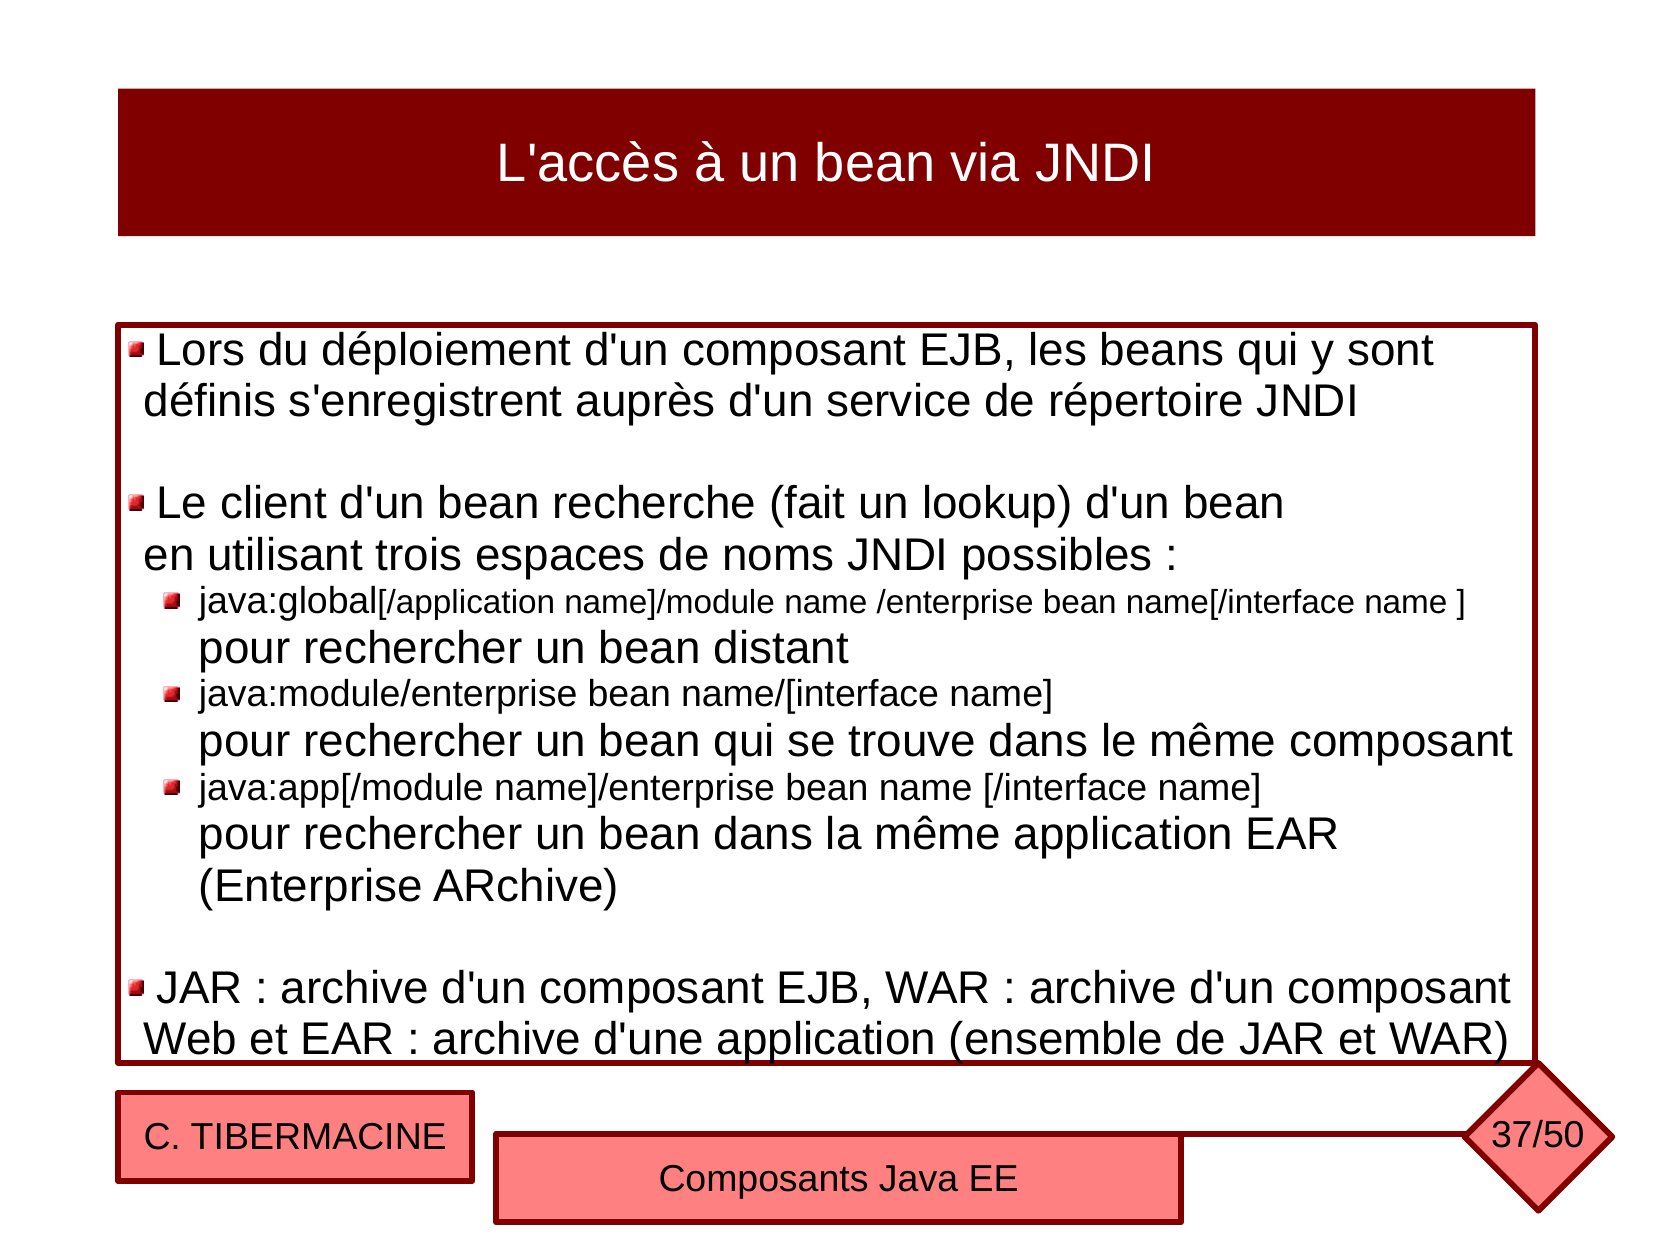

L'accès à un bean via JNDI
 Lors du déploiement d'un composant EJB, les beans qui y sont
définis s'enregistrent auprès d'un service de répertoire JNDI
 Le client d'un bean recherche (fait un lookup) d'un bean
en utilisant trois espaces de noms JNDI possibles :
java:global[/application name]/module name /enterprise bean name[/interface name ]
pour rechercher un bean distant
java:module/enterprise bean name/[interface name]
pour rechercher un bean qui se trouve dans le même composant
java:app[/module name]/enterprise bean name [/interface name]
pour rechercher un bean dans la même application EAR
(Enterprise ARchive)
 JAR : archive d'un composant EJB, WAR : archive d'un composant
Web et EAR : archive d'une application (ensemble de JAR et WAR)
C. TIBERMACINE
Composants Java EE